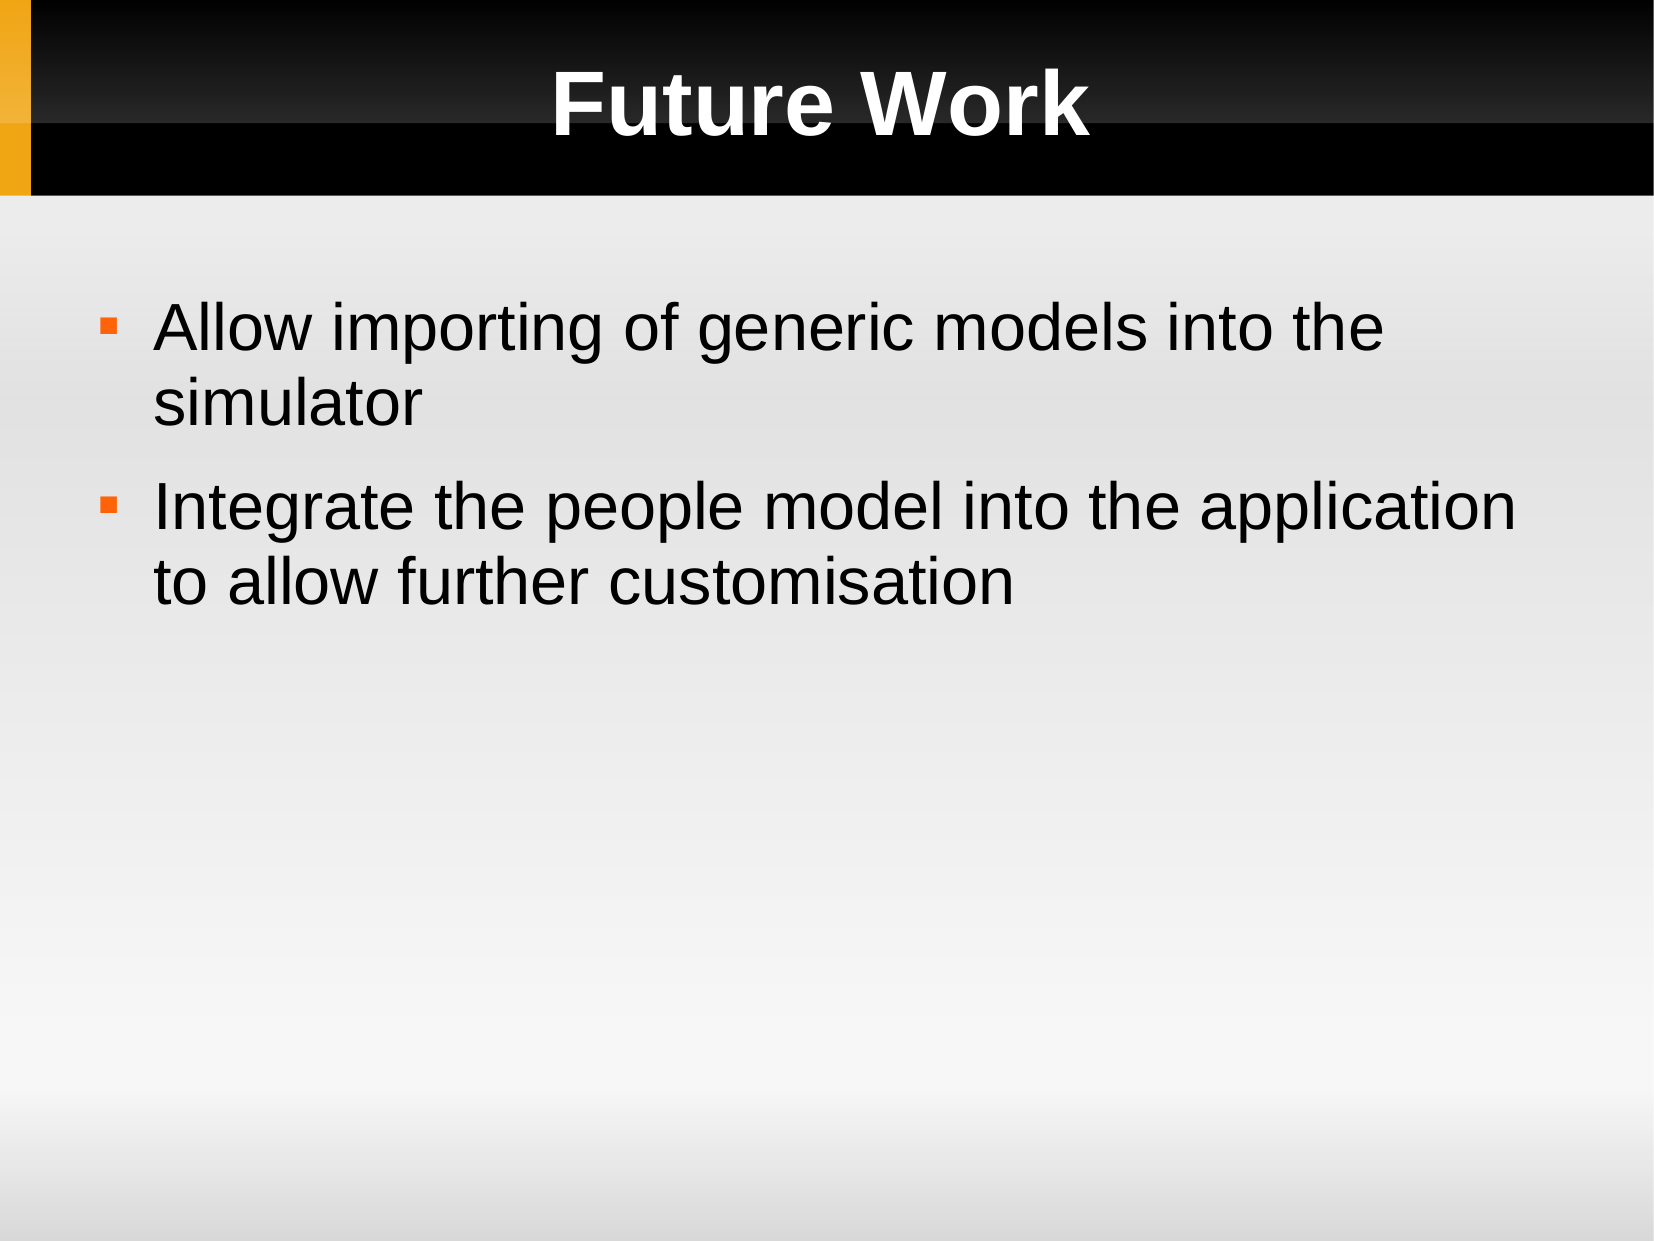

# Future Work
Allow importing of generic models into the simulator
Integrate the people model into the application to allow further customisation